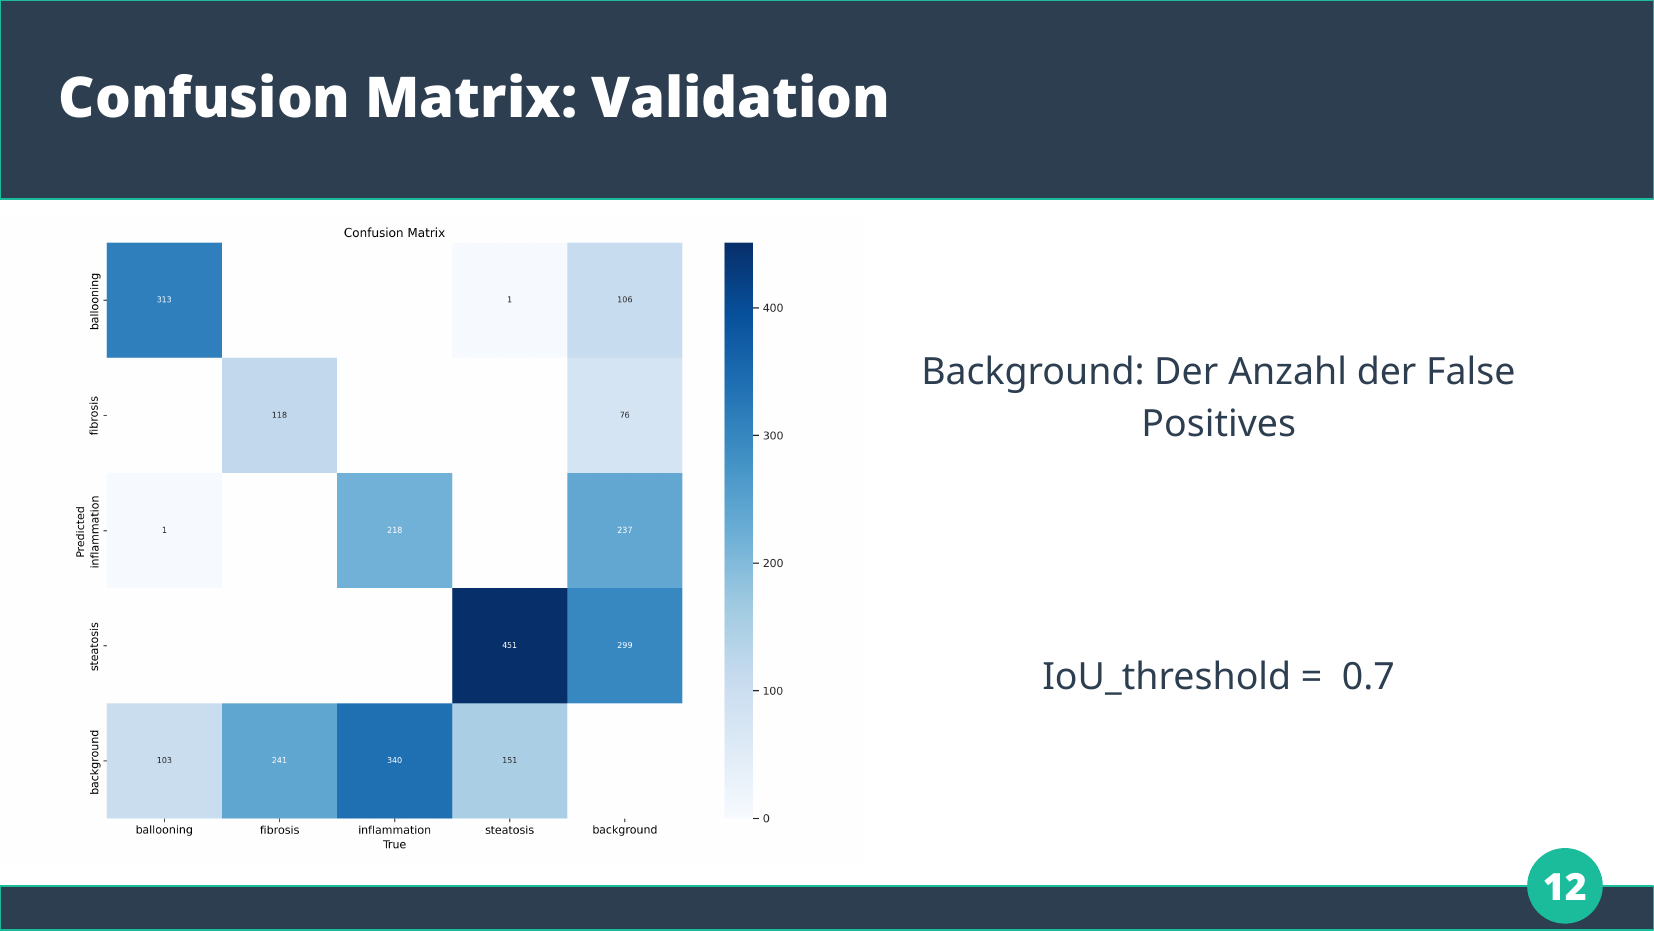

# Confusion Matrix: Validation
Background: Der Anzahl der False Positives
IoU_threshold = 0.7
12